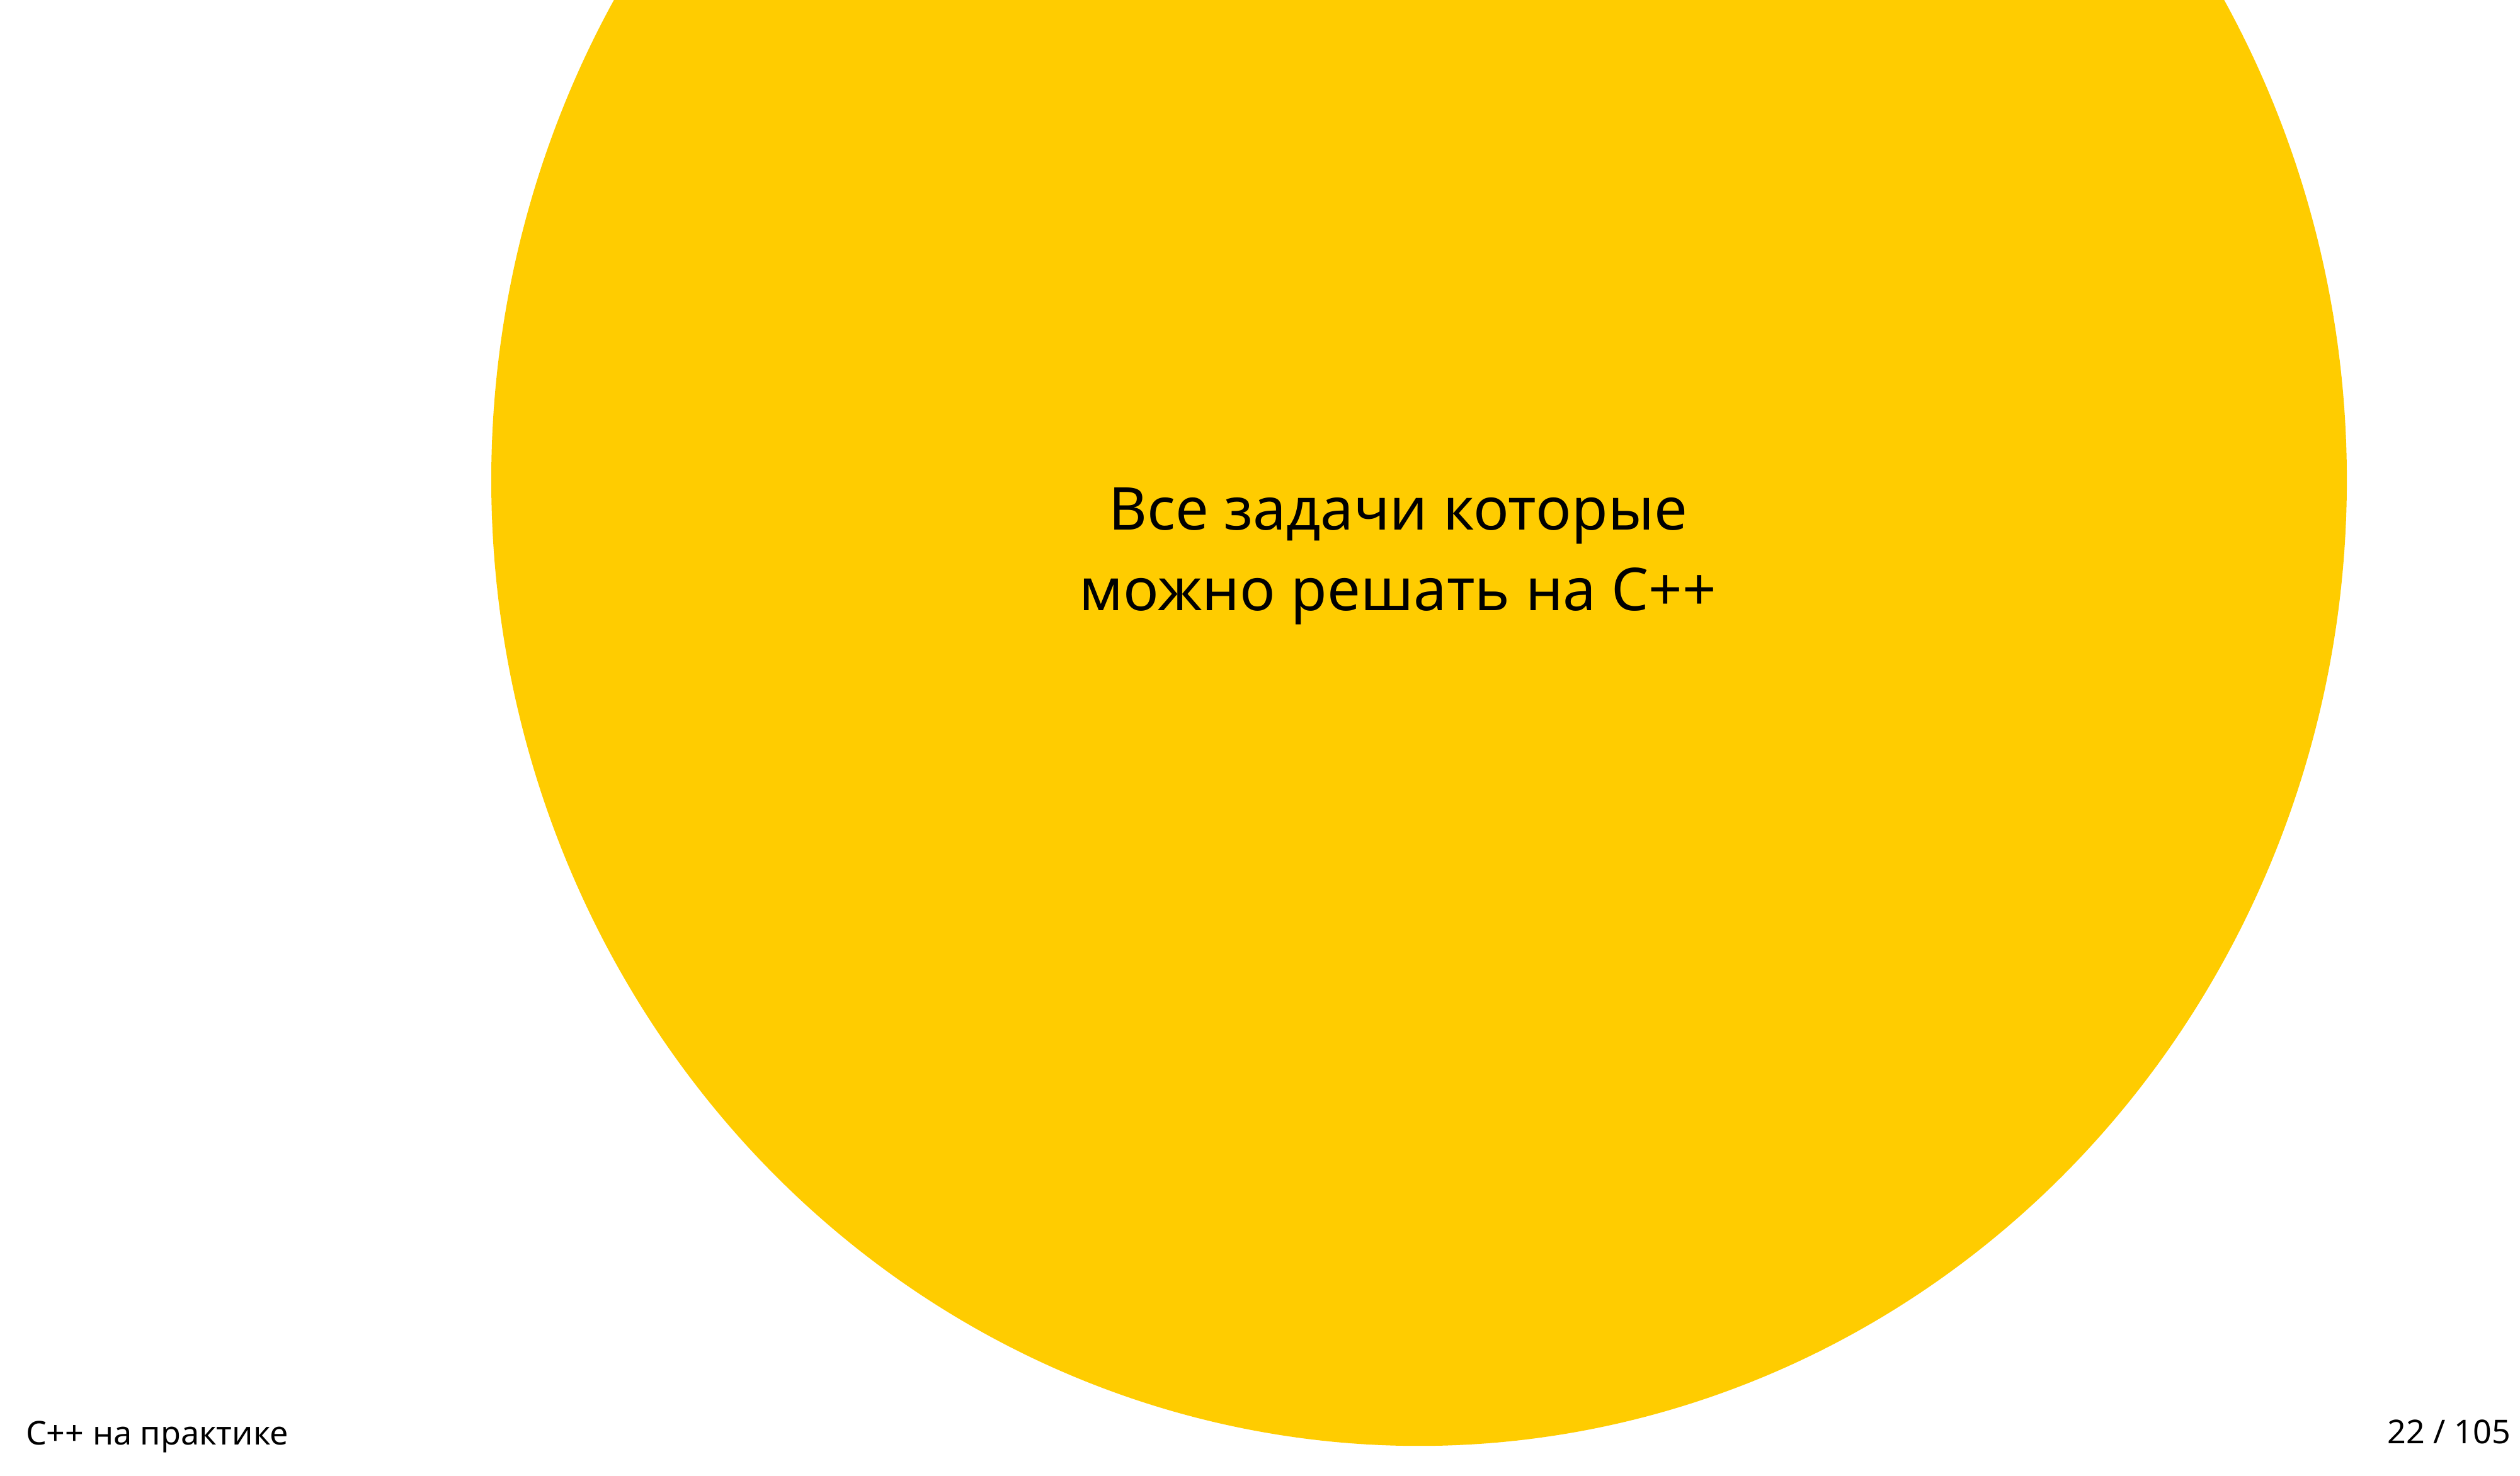

#
Все задачи которые можно решать на C++
C++ на практике